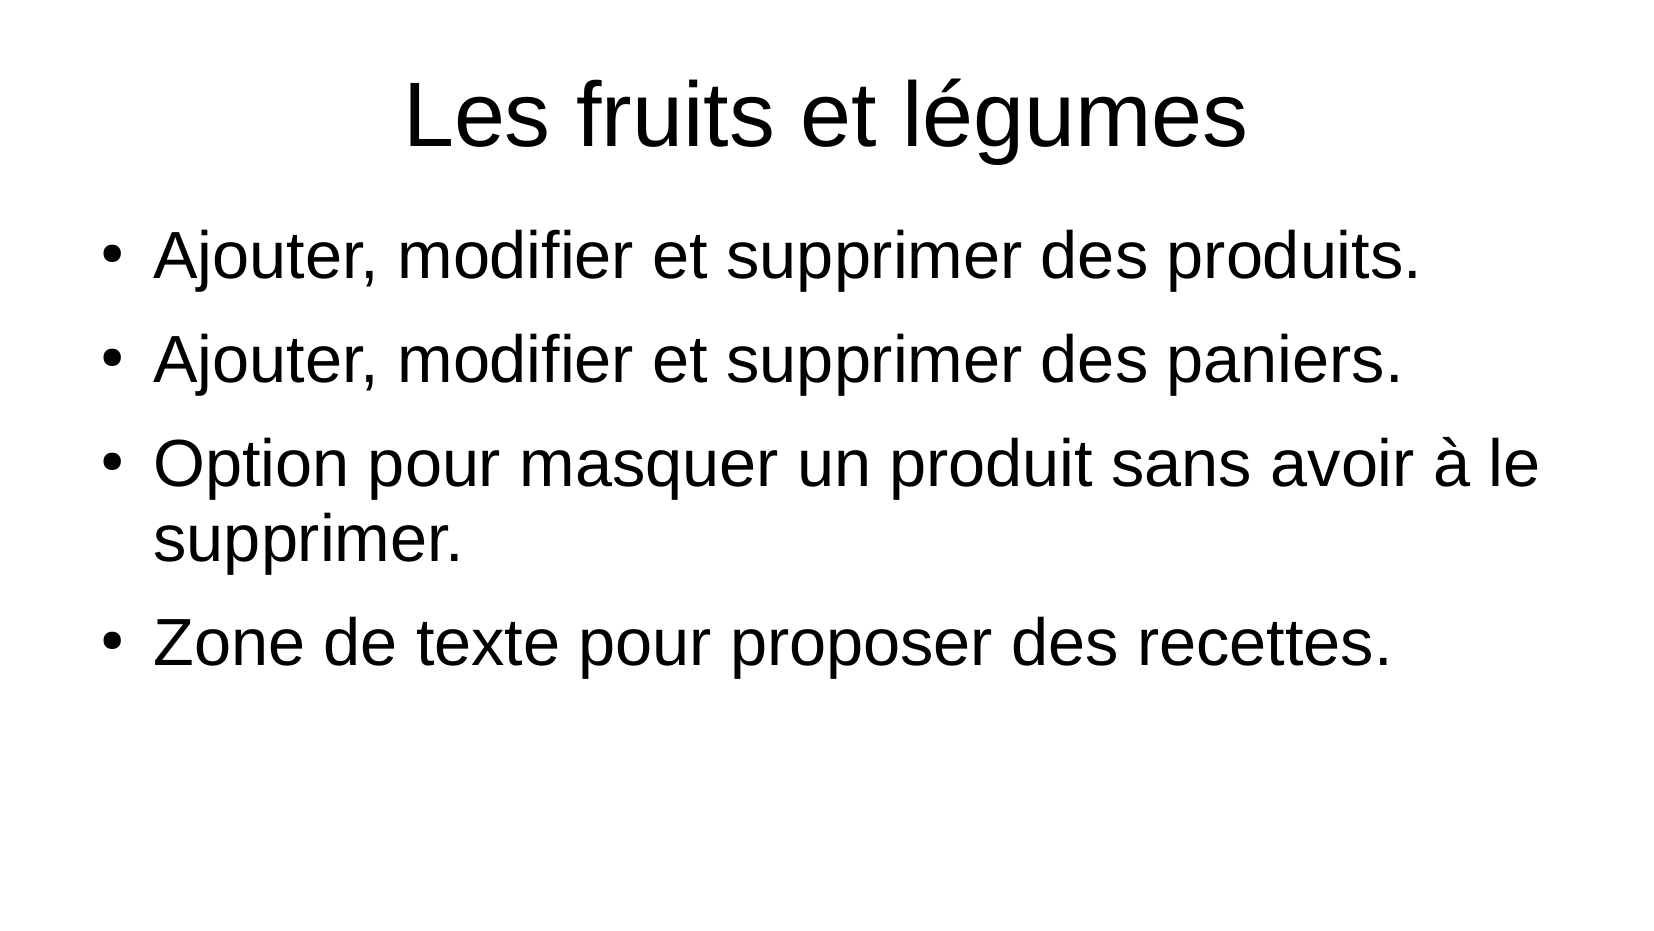

# Les fruits et légumes
Ajouter, modifier et supprimer des produits.
Ajouter, modifier et supprimer des paniers.
Option pour masquer un produit sans avoir à le supprimer.
Zone de texte pour proposer des recettes.